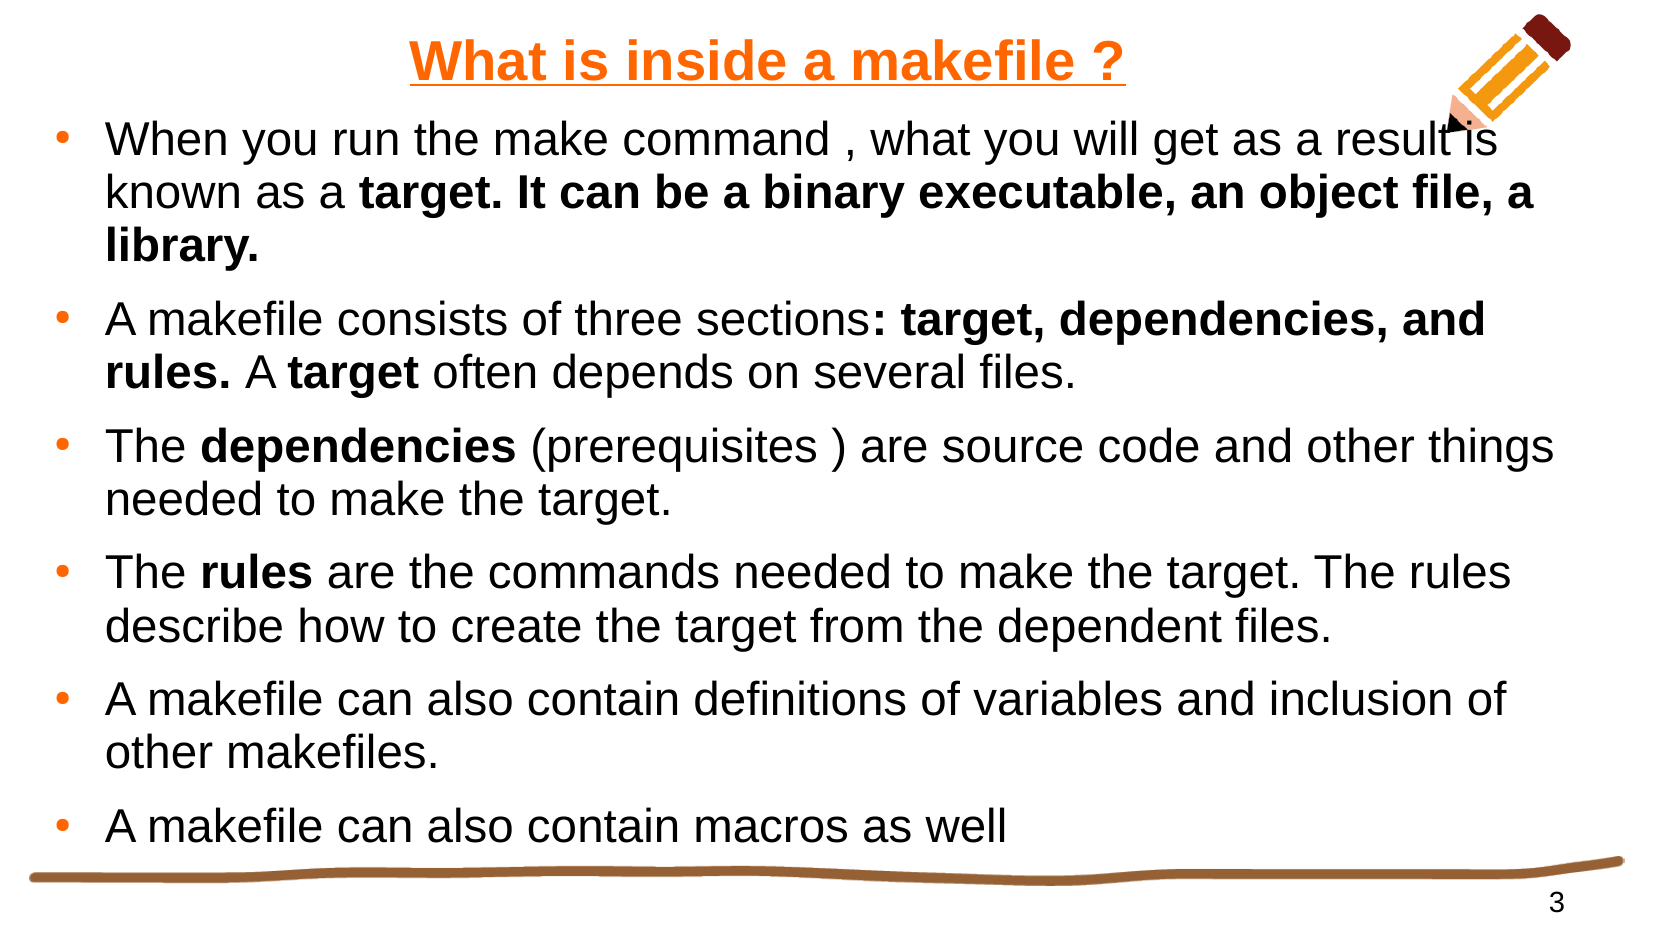

# What is inside a makefile ?
When you run the make command , what you will get as a result is known as a target. It can be a binary executable, an object file, a library.
A makefile consists of three sections: target, dependencies, and rules. A target often depends on several files.
The dependencies (prerequisites ) are source code and other things needed to make the target.
The rules are the commands needed to make the target. The rules describe how to create the target from the dependent files.
A makefile can also contain definitions of variables and inclusion of other makefiles.
A makefile can also contain macros as well
3